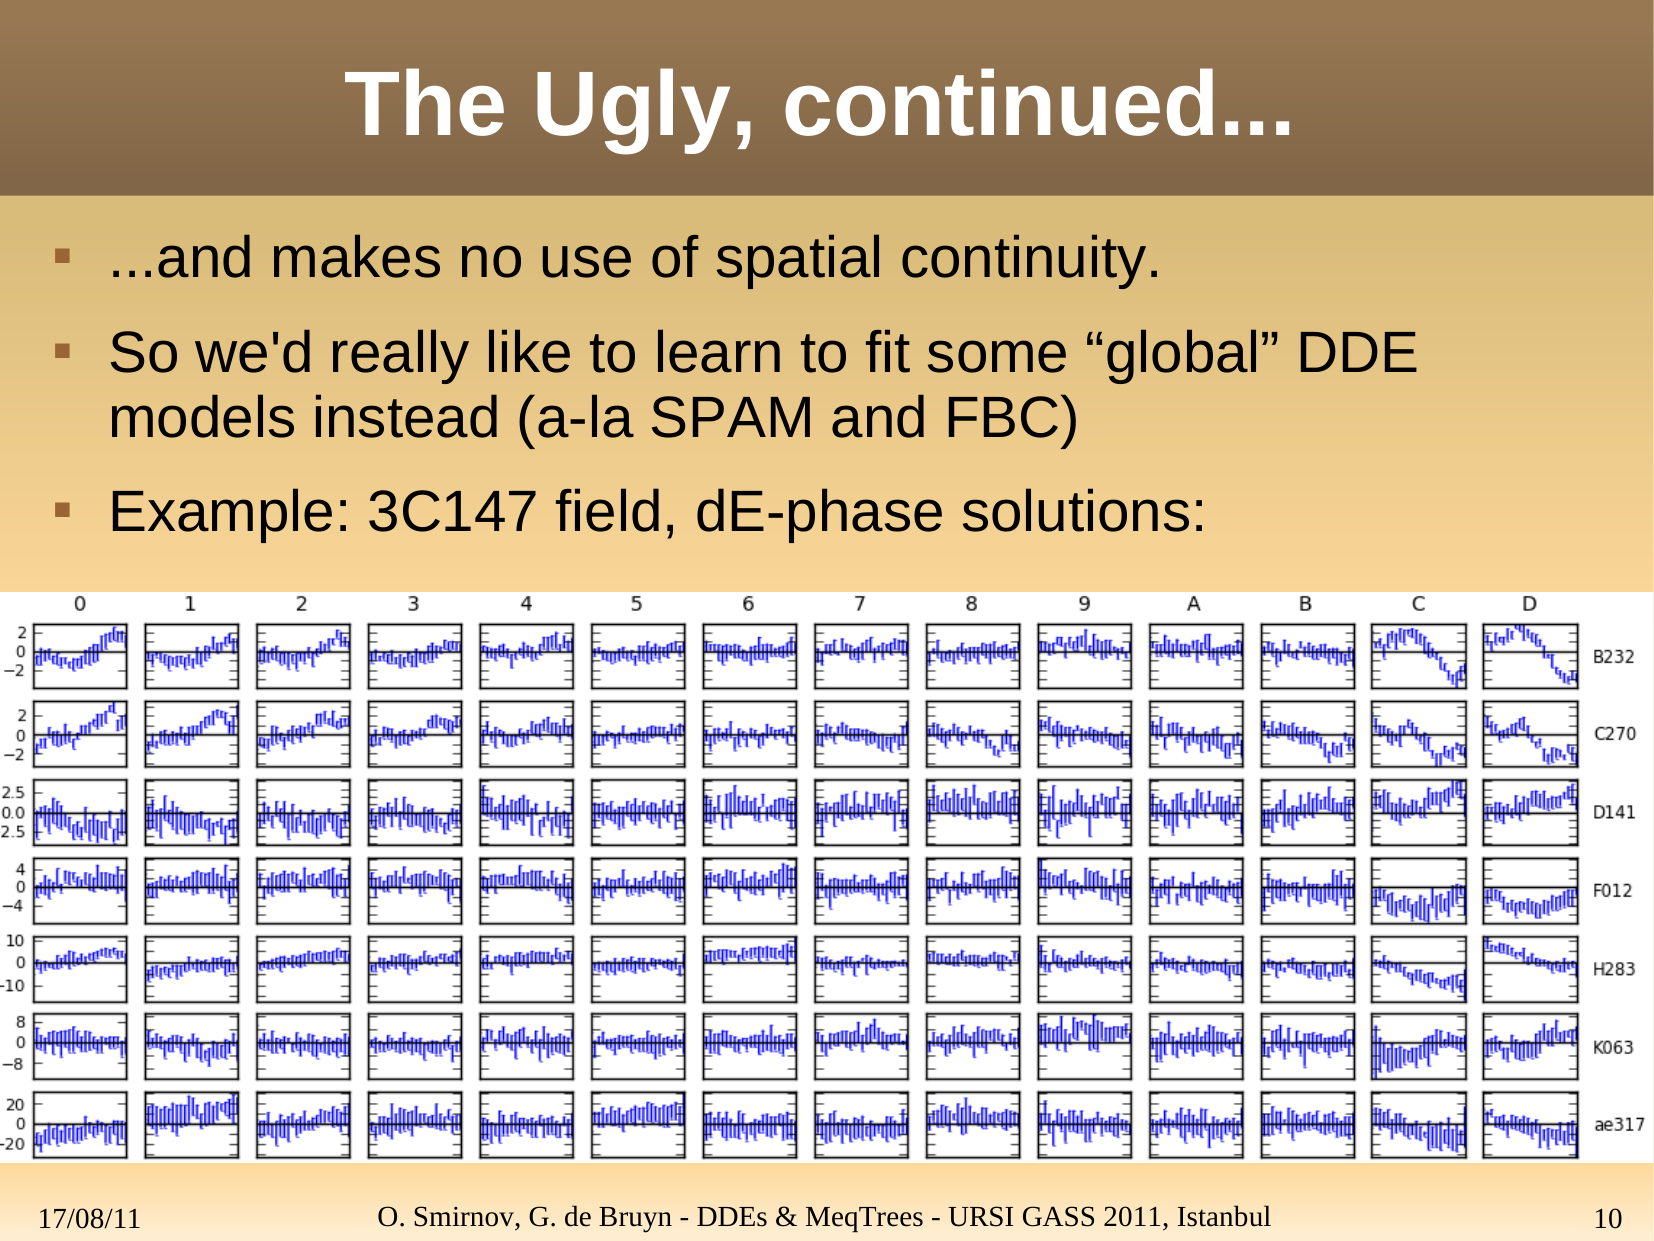

# The Ugly, continued...
...and makes no use of spatial continuity.
So we'd really like to learn to fit some “global” DDE models instead (a-la SPAM and FBC)
Example: 3C147 field, dE-phase solutions:
O. Smirnov, G. de Bruyn - DDEs & MeqTrees - URSI GASS 2011, Istanbul
17/08/11
10